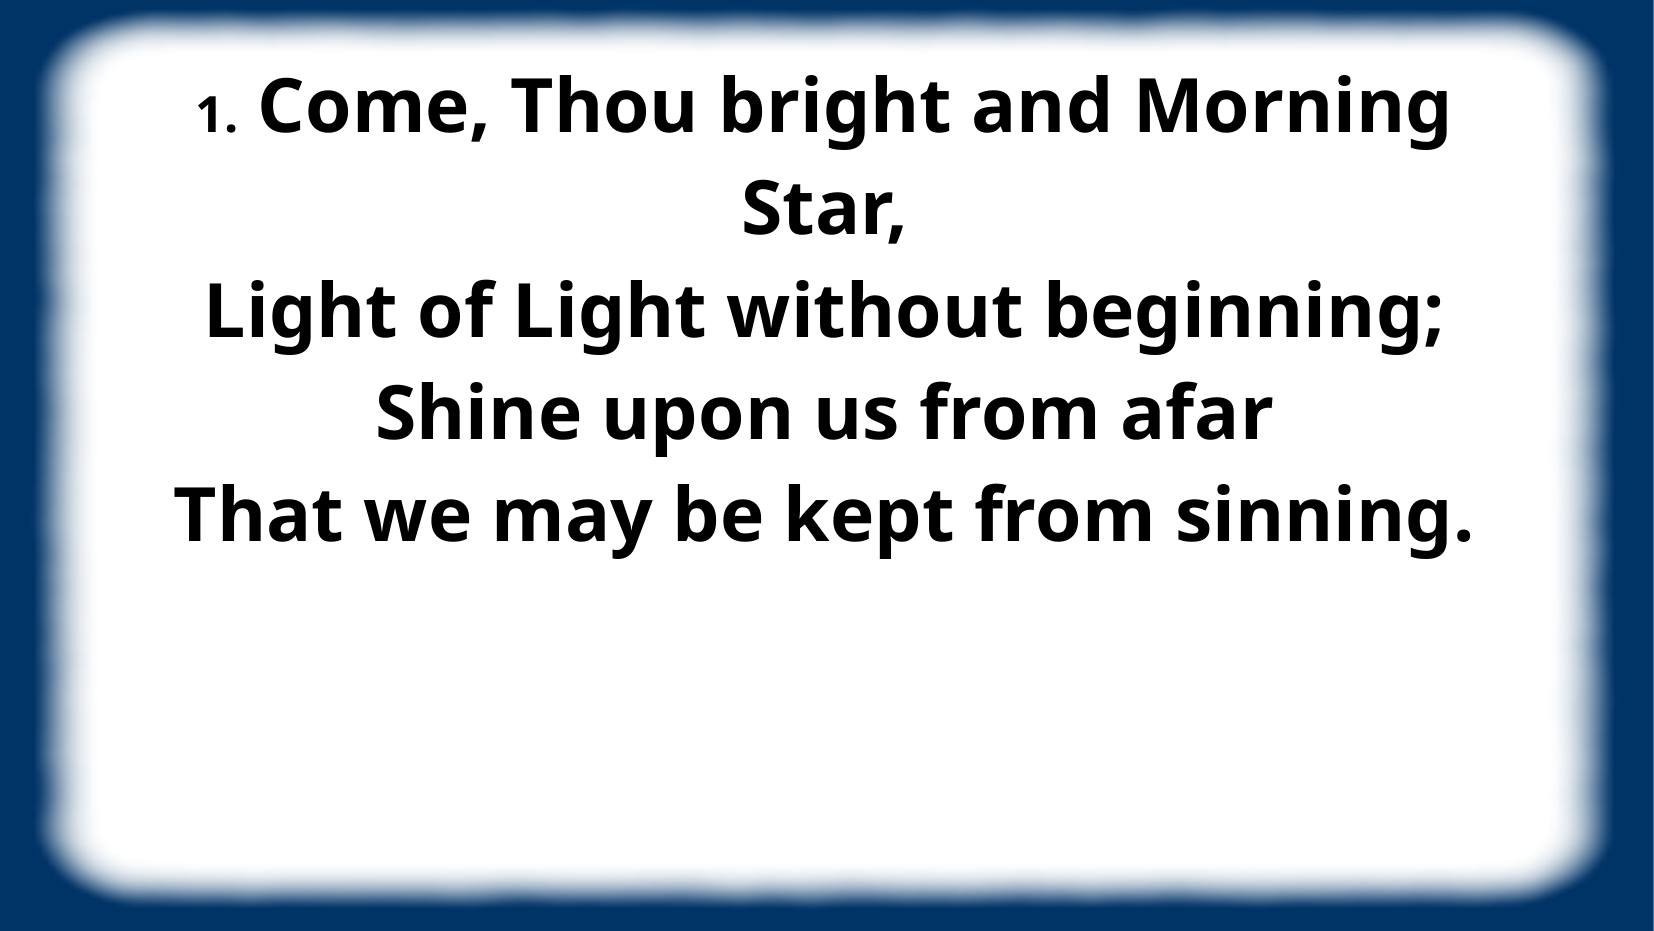

1. Come, Thou bright and Morning Star,
Light of Light without beginning;
Shine upon us from afar
That we may be kept from sinning.